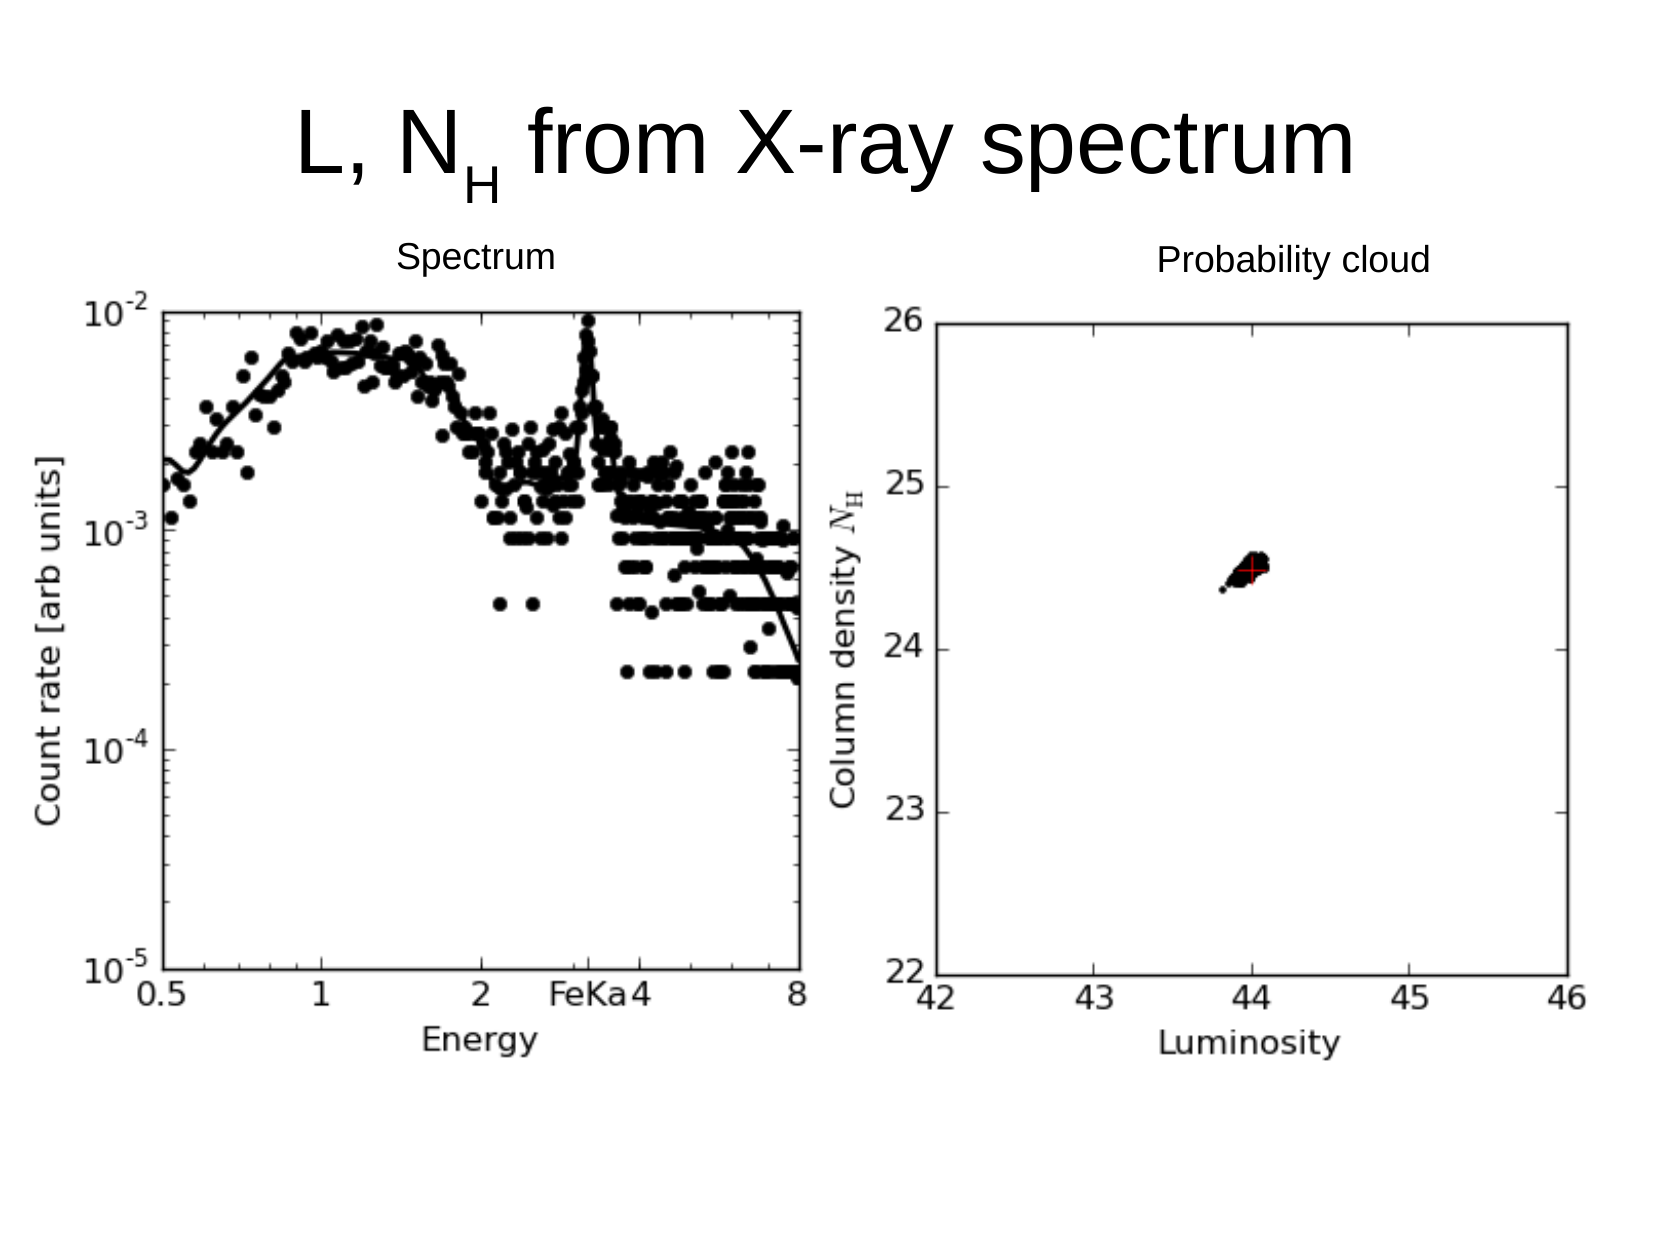

# L, NH from X-ray spectrum
Spectrum
Probability cloud